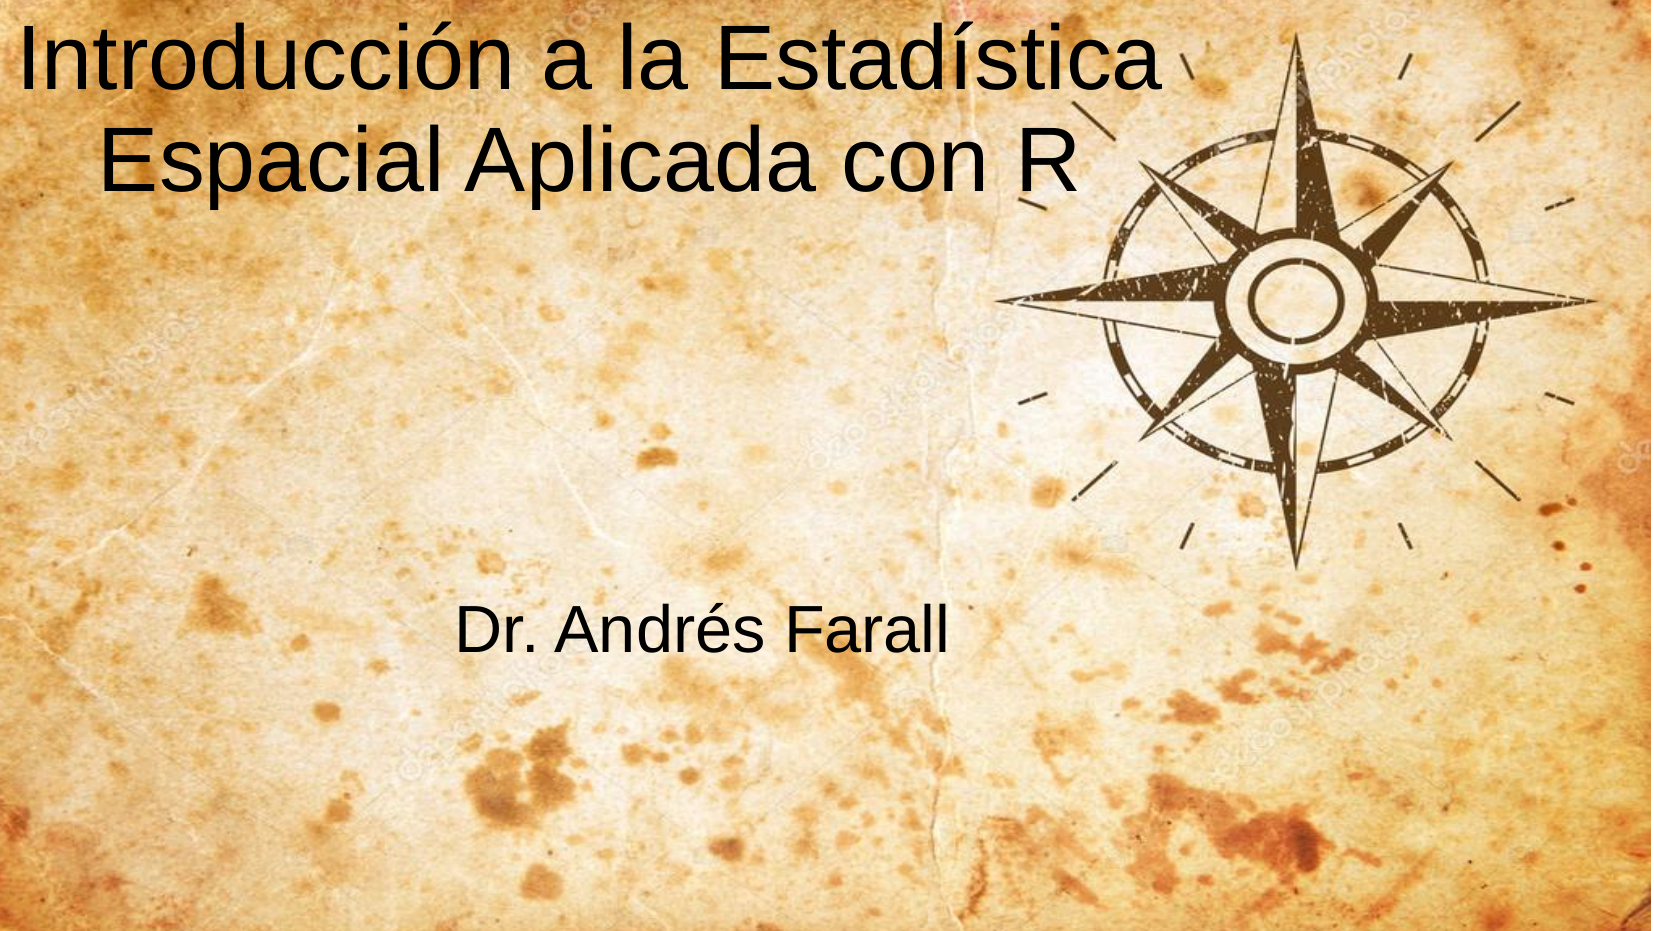

Introducción a la Estadística Espacial Aplicada con R
# Dr. Andrés Farall